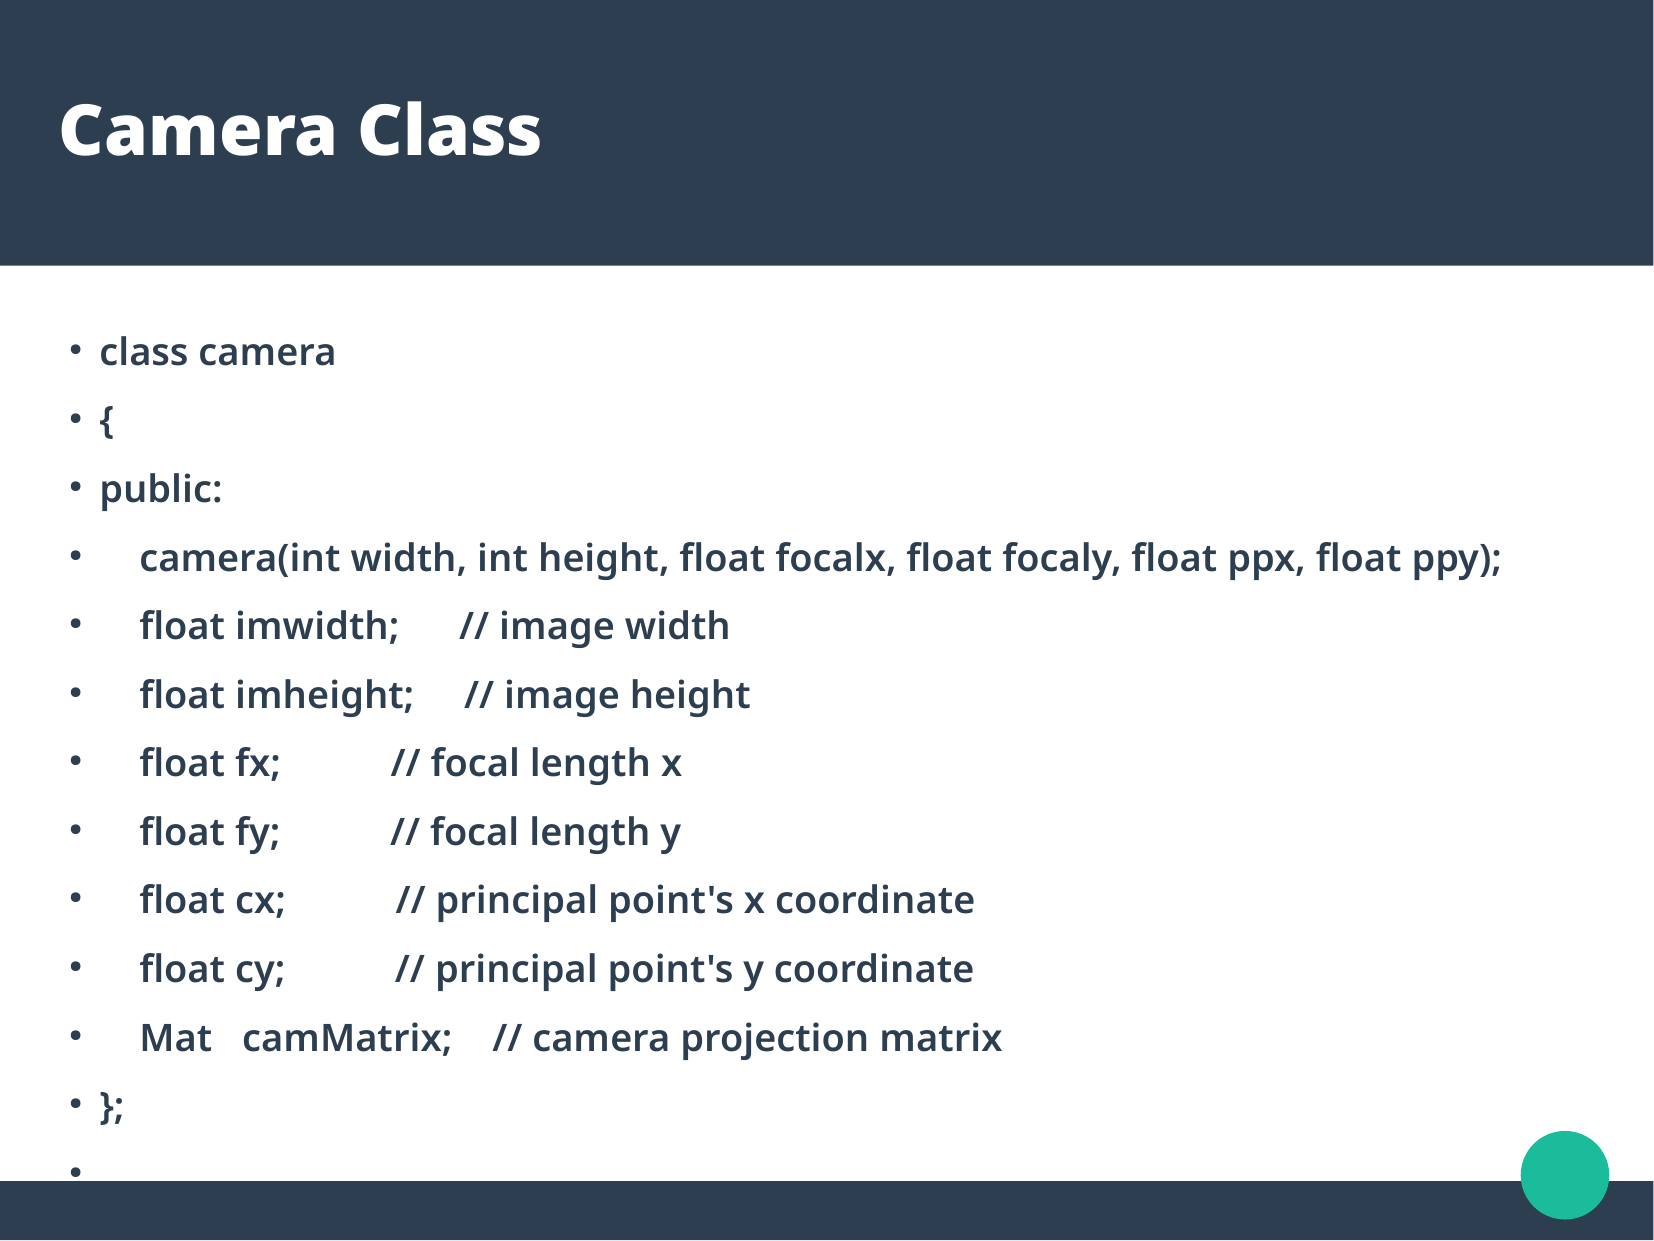

# Camera Class
class camera
{
public:
 camera(int width, int height, float focalx, float focaly, float ppx, float ppy);
 float imwidth; // image width
 float imheight; // image height
 float fx; // focal length x
 float fy; // focal length y
 float cx; // principal point's x coordinate
 float cy; // principal point's y coordinate
 Mat camMatrix; // camera projection matrix
};